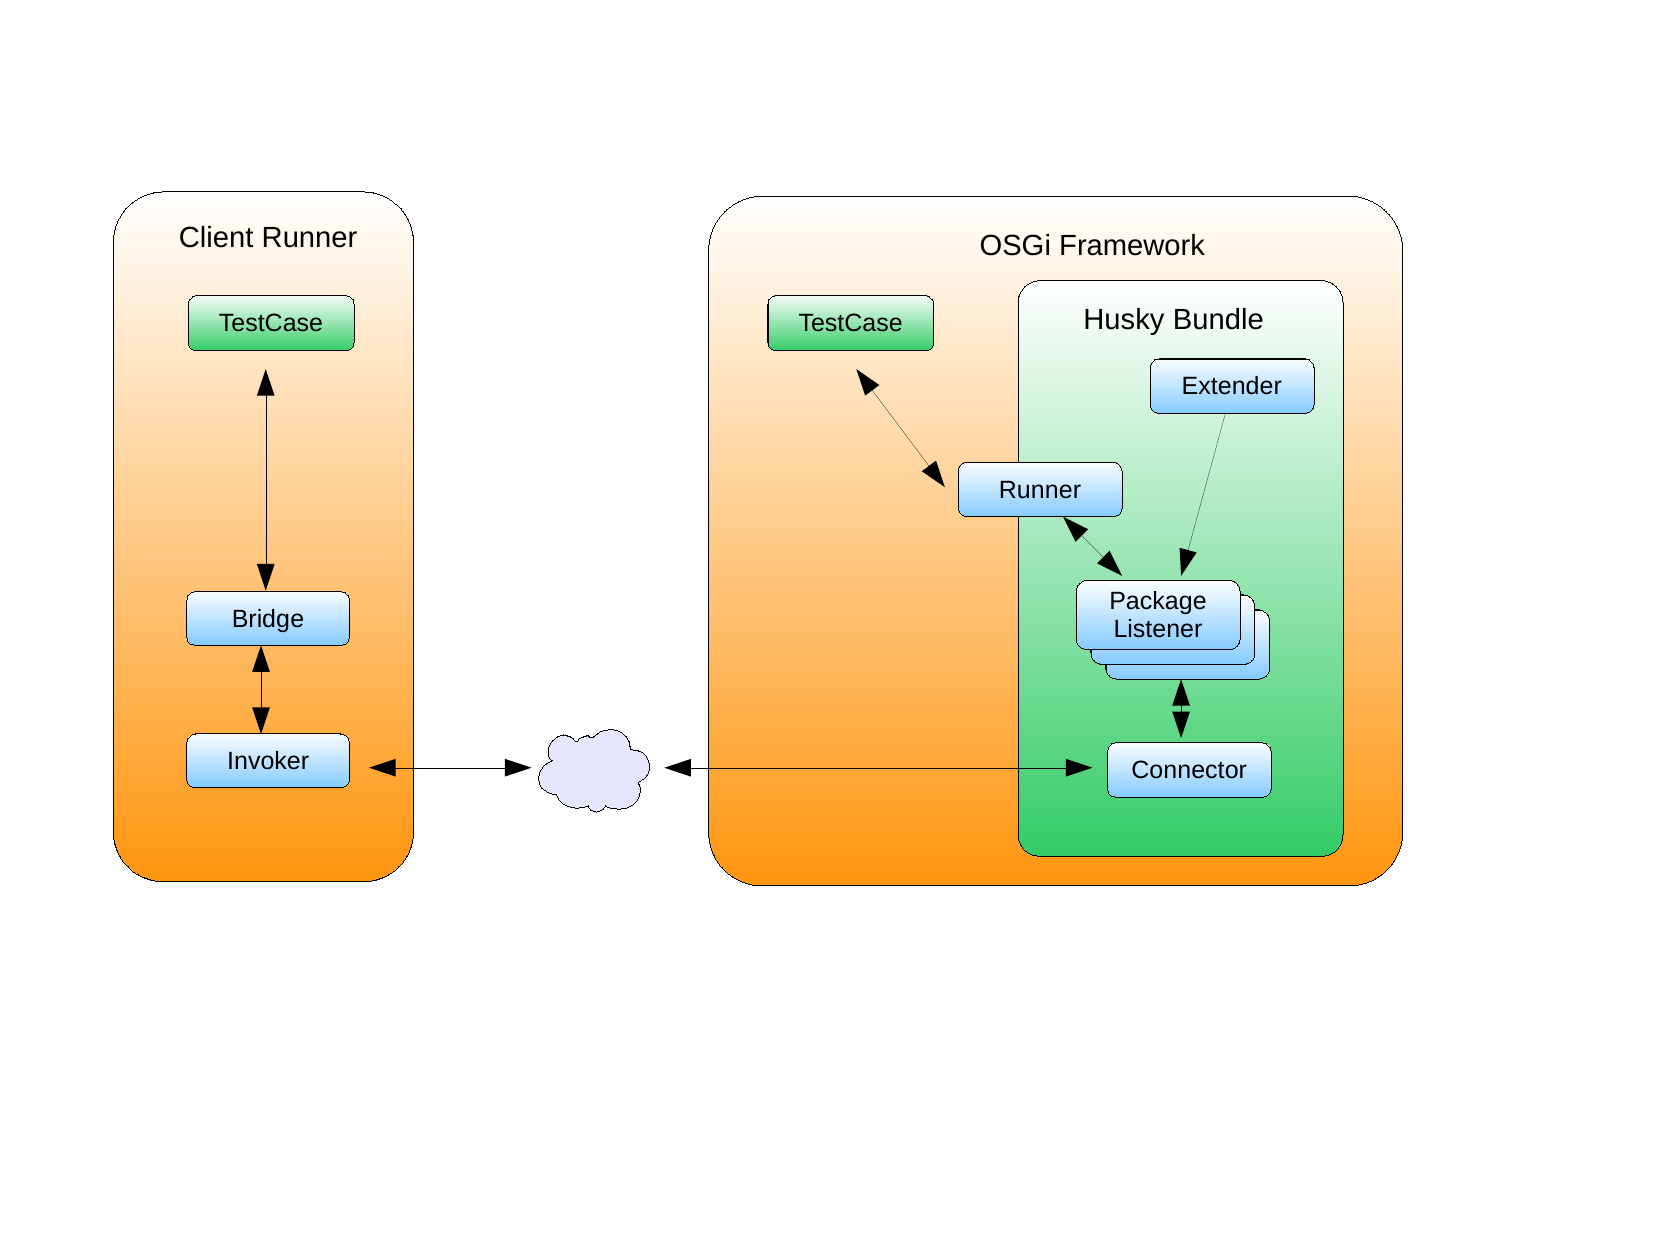

Client Runner
OSGi Framework
TestCase
TestCase
Husky Bundle
Extender
Runner
Package
Listener
Package
Listener
Bridge
Invoker
Connector